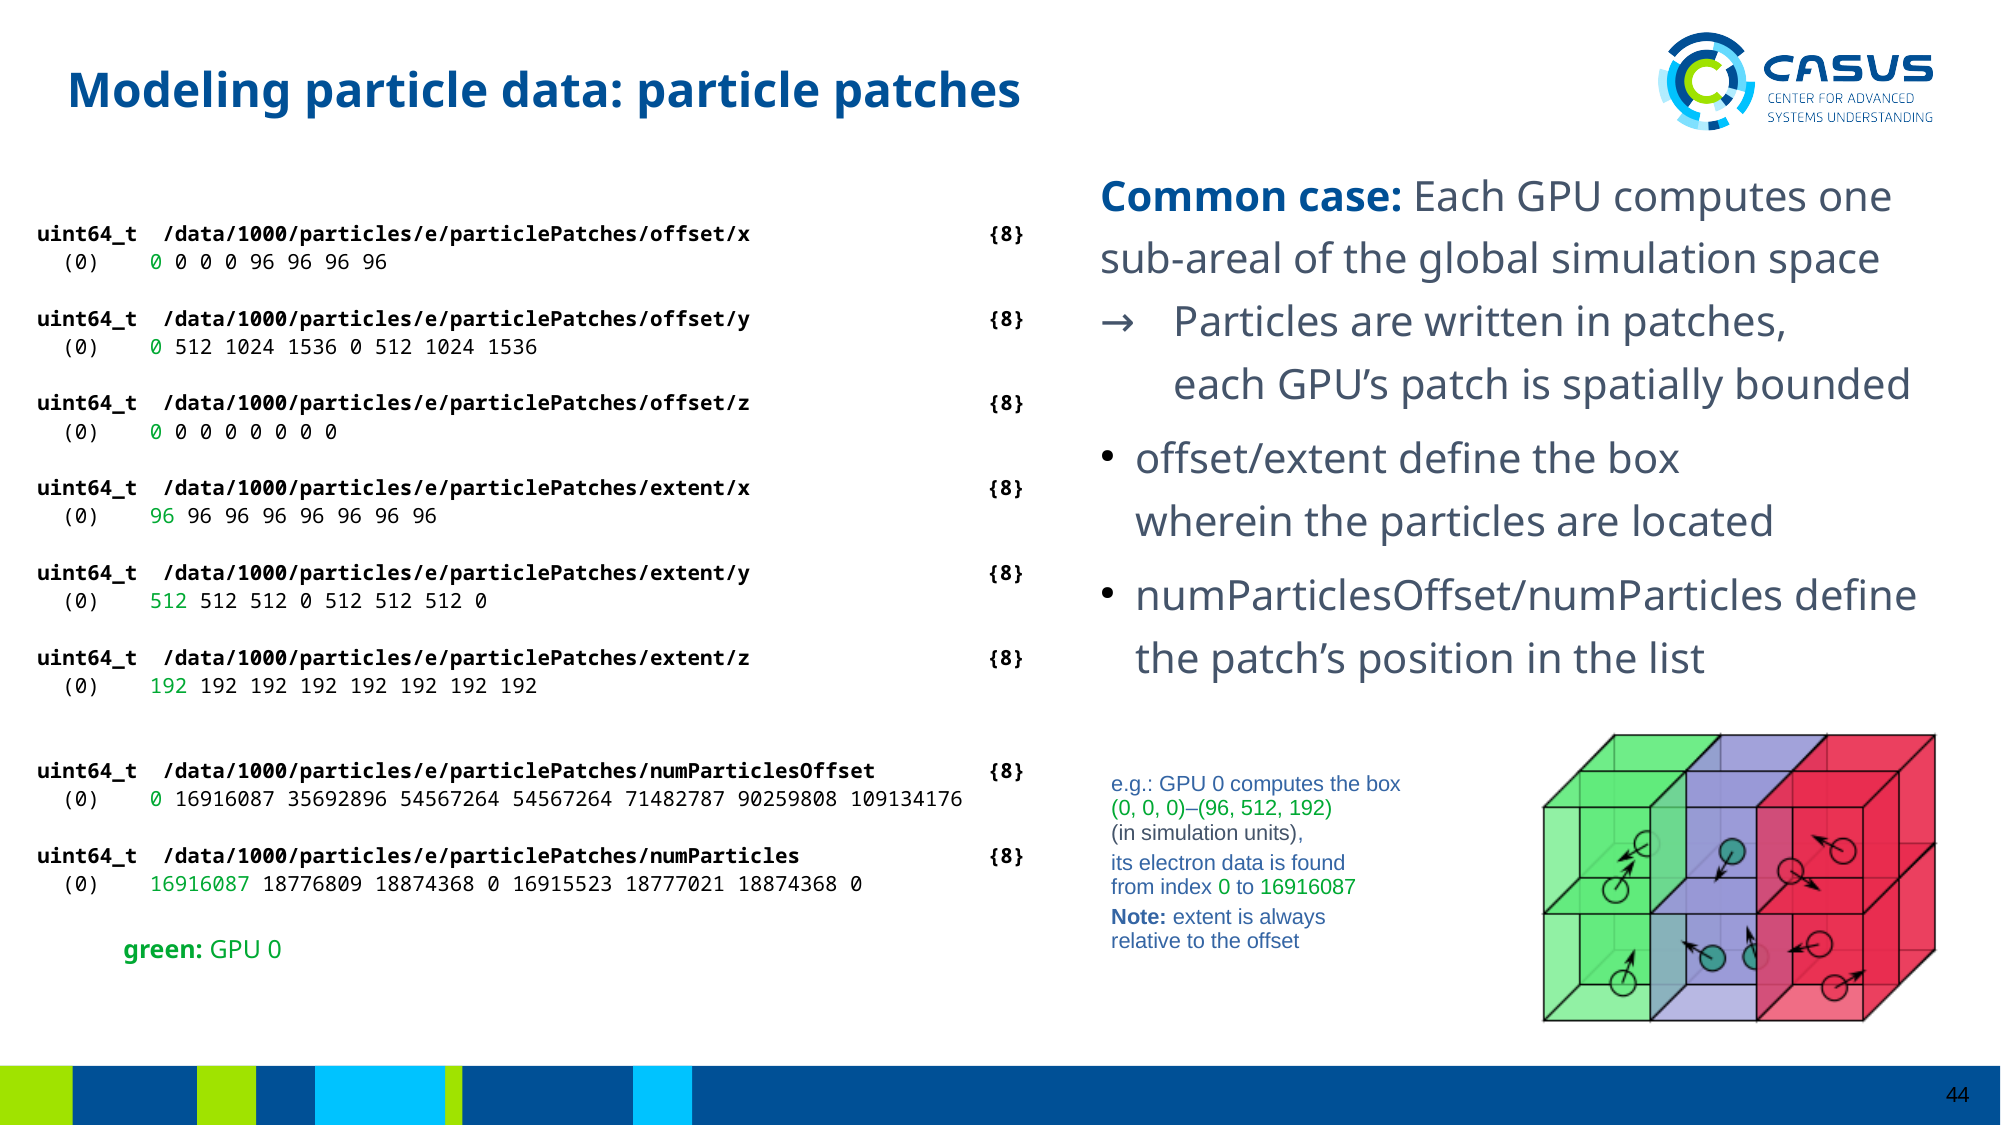

# Modeling particle data: particle patches
Common case: Each GPU computes one sub-areal of the global simulation space
→ 	Particles are written in patches,
	each GPU’s patch is spatially bounded
offset/extent define the box
wherein the particles are located
numParticlesOffset/numParticles define the patch’s position in the list
 uint64_t /data/1000/particles/e/particlePatches/offset/x {8}
 (0) 0 0 0 0 96 96 96 96
 uint64_t /data/1000/particles/e/particlePatches/offset/y {8}
 (0) 0 512 1024 1536 0 512 1024 1536
 uint64_t /data/1000/particles/e/particlePatches/offset/z {8}
 (0) 0 0 0 0 0 0 0 0
 uint64_t /data/1000/particles/e/particlePatches/extent/x {8}
 (0) 96 96 96 96 96 96 96 96
 uint64_t /data/1000/particles/e/particlePatches/extent/y {8}
 (0) 512 512 512 0 512 512 512 0
 uint64_t /data/1000/particles/e/particlePatches/extent/z {8}
 (0) 192 192 192 192 192 192 192 192
 uint64_t /data/1000/particles/e/particlePatches/numParticlesOffset {8}
 (0) 0 16916087 35692896 54567264 54567264 71482787 90259808 109134176
 uint64_t /data/1000/particles/e/particlePatches/numParticles {8}
 (0) 16916087 18776809 18874368 0 16915523 18777021 18874368 0
e.g.: GPU 0 computes the box
(0, 0, 0)–(96, 512, 192)
(in simulation units),
its electron data is found
from index 0 to 16916087
Note: extent is always
relative to the offset
green: GPU 0
44